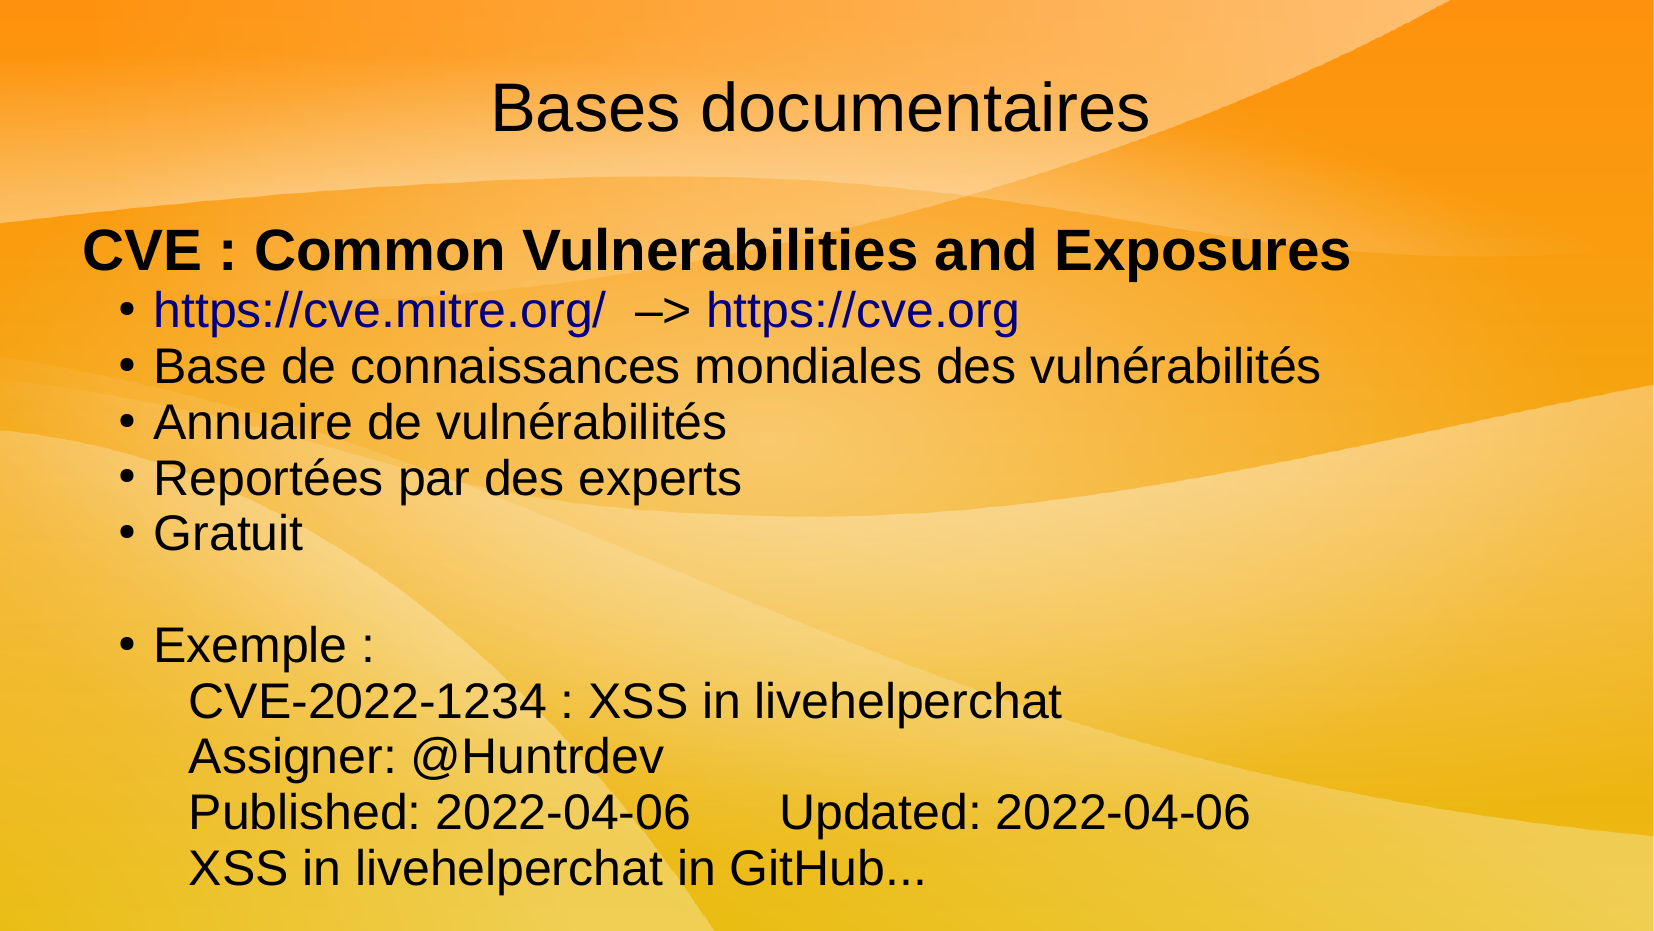

# Bases documentaires
CVE : Common Vulnerabilities and Exposures
https://cve.mitre.org/ –> https://cve.org
Base de connaissances mondiales des vulnérabilités
Annuaire de vulnérabilités
Reportées par des experts
Gratuit
Exemple :
CVE-2022-1234 : XSS in livehelperchat
Assigner: @Huntrdev
Published: 2022-04-06		Updated: 2022-04-06
XSS in livehelperchat in GitHub...